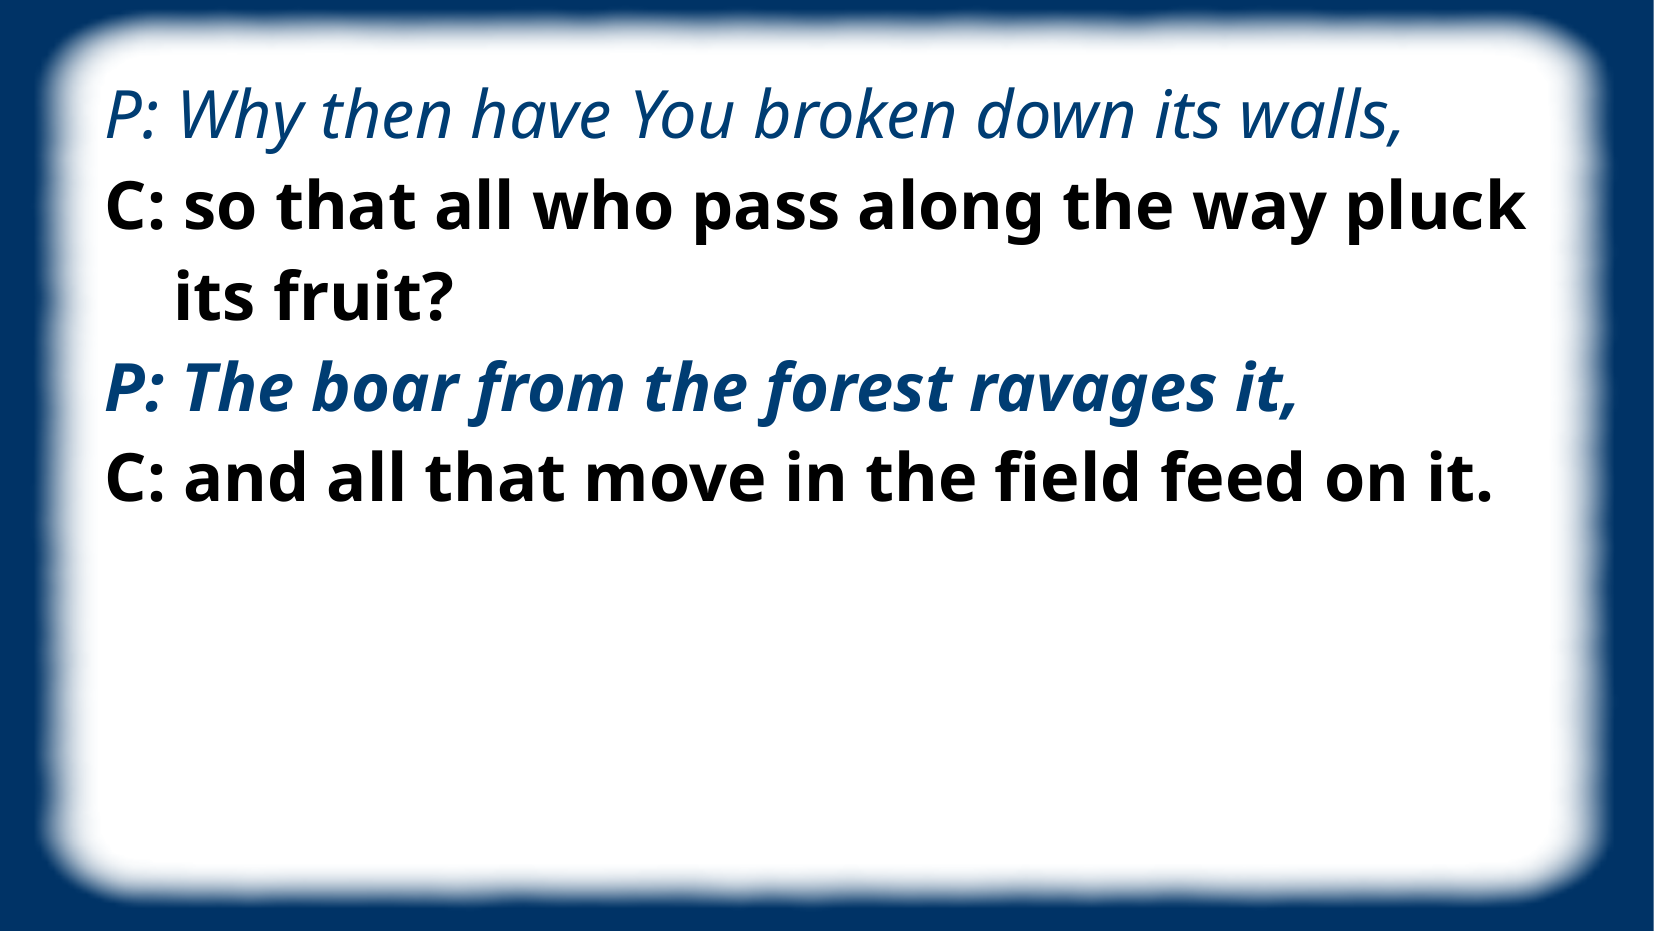

P: Why then have You broken down its walls,
C: so that all who pass along the way pluck
 its fruit?
P: The boar from the forest ravages it,
C: and all that move in the field feed on it.